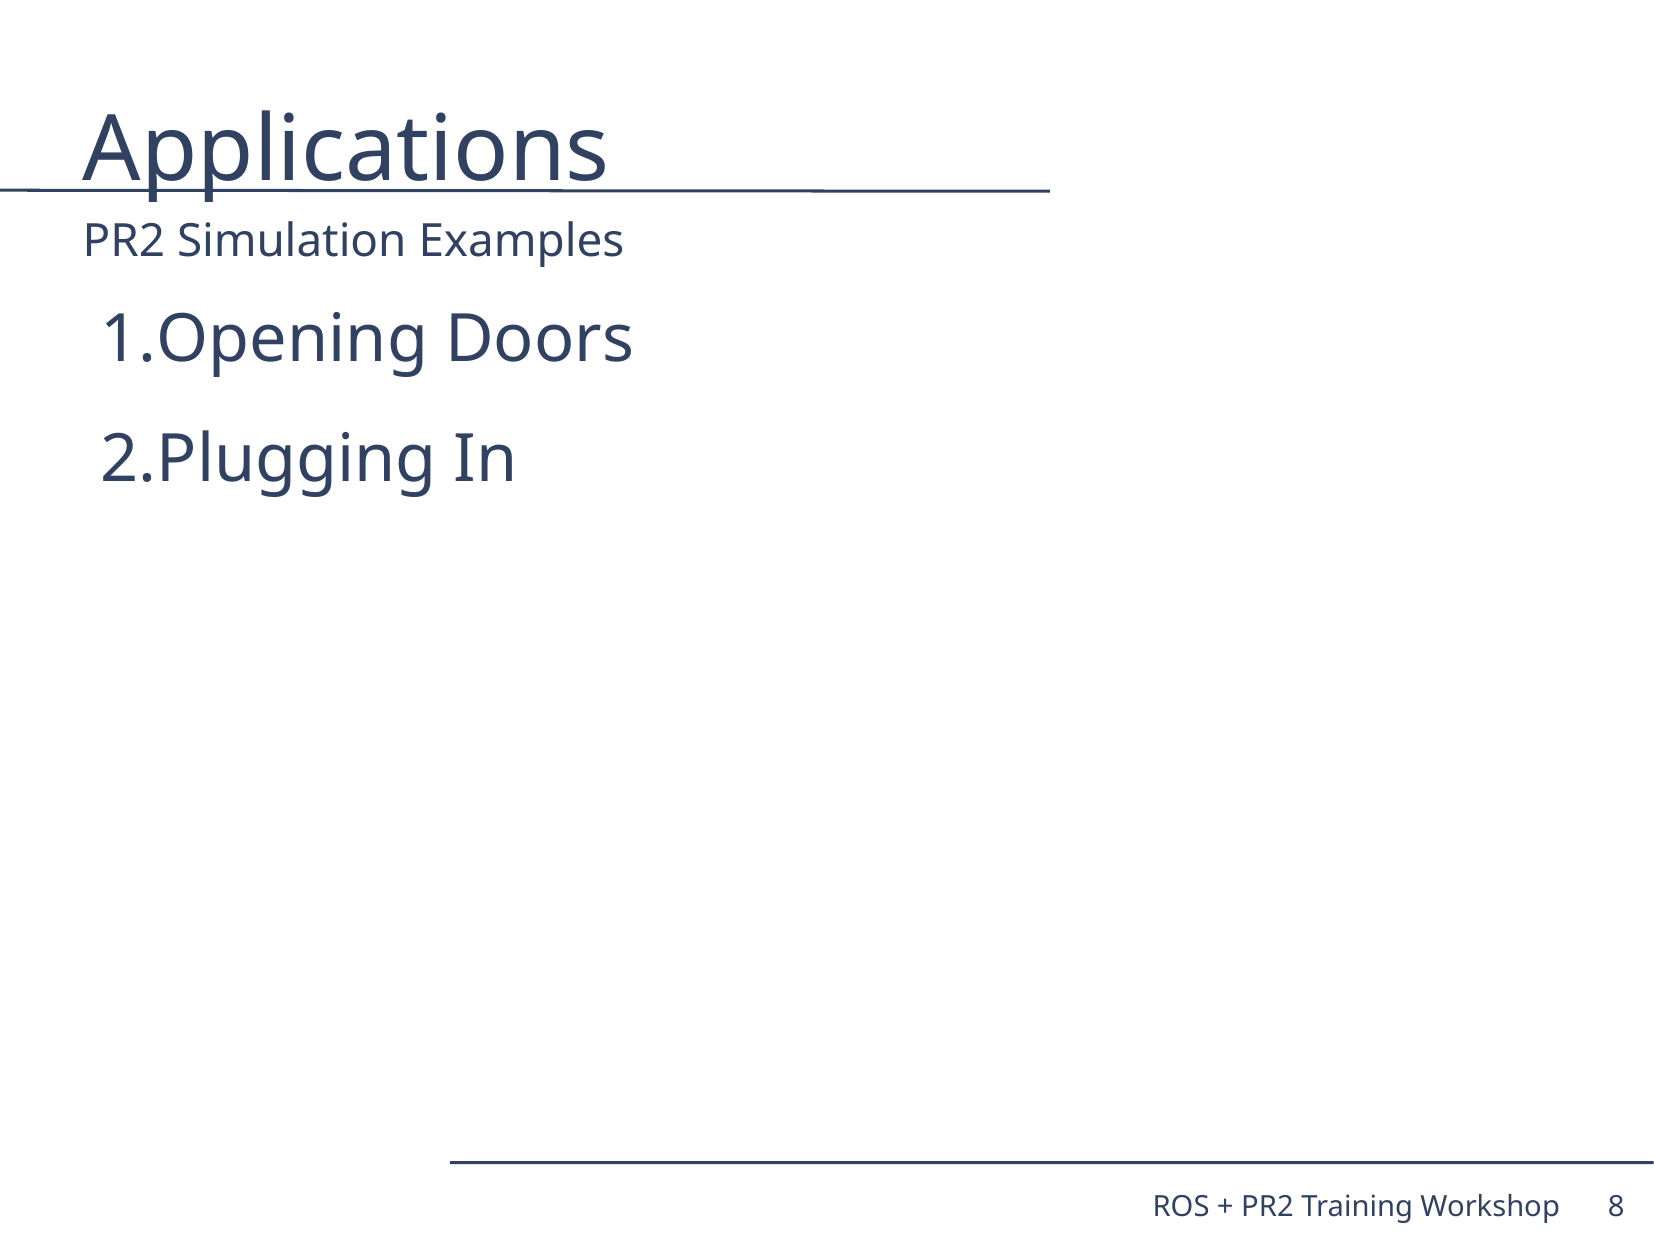

# Applications PR2 Simulation Examples
Opening Doors
Plugging In